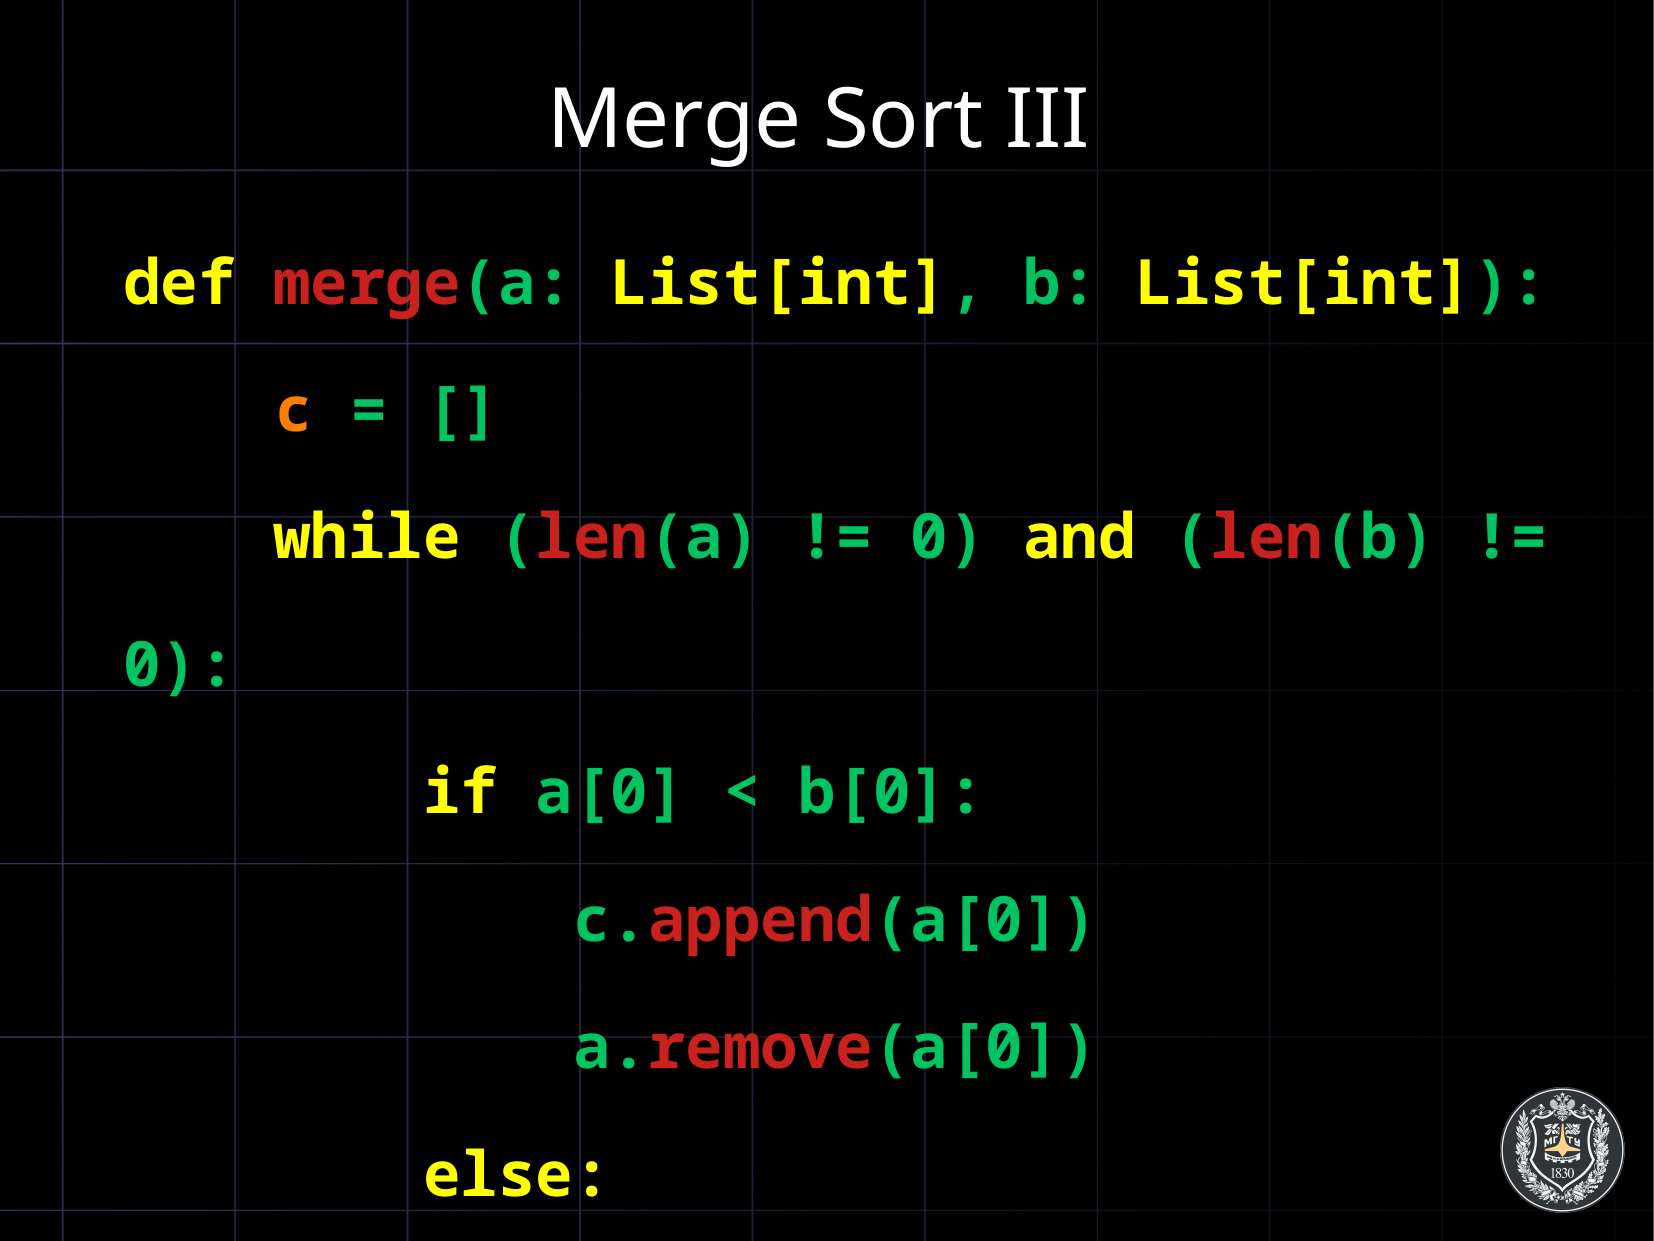

# Merge Sort III
def merge(a: List[int], b: List[int]):
 c = []
 while (len(a) != 0) and (len(b) != 0):
 if a[0] < b[0]:
 c.append(a[0])
 a.remove(a[0])
 else:
 c.append(b[0])
 b.remove(b[0])
 return c + (b if not a else a)